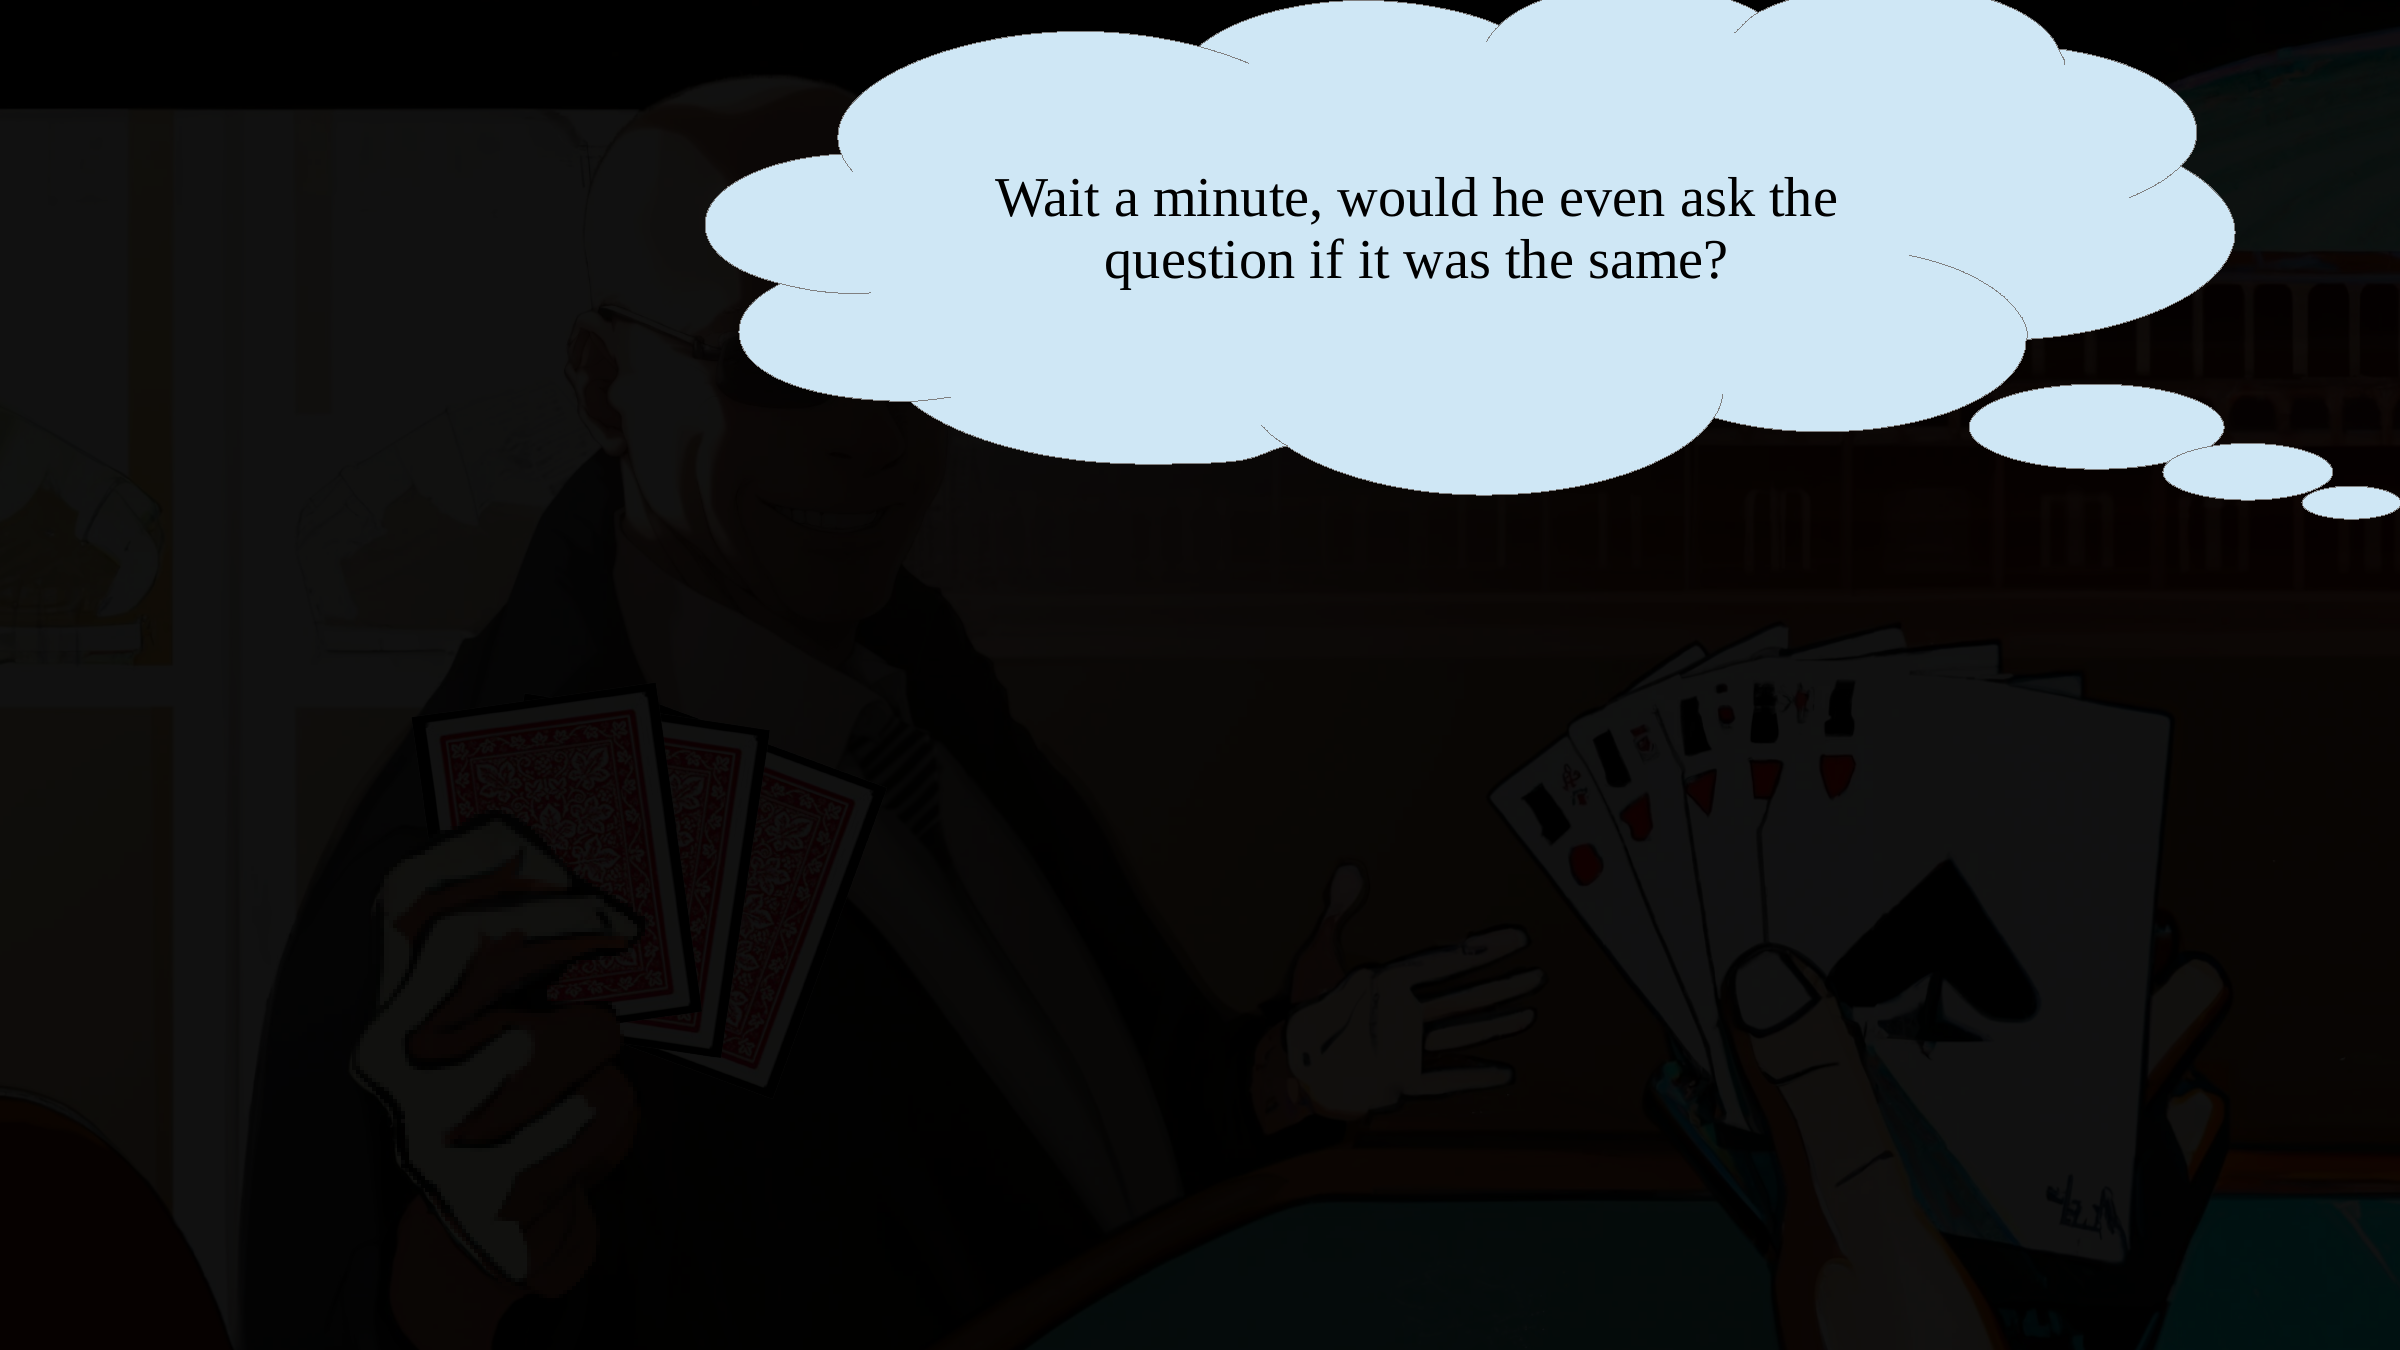

Wait a minute, would he even ask the question if it was the same?